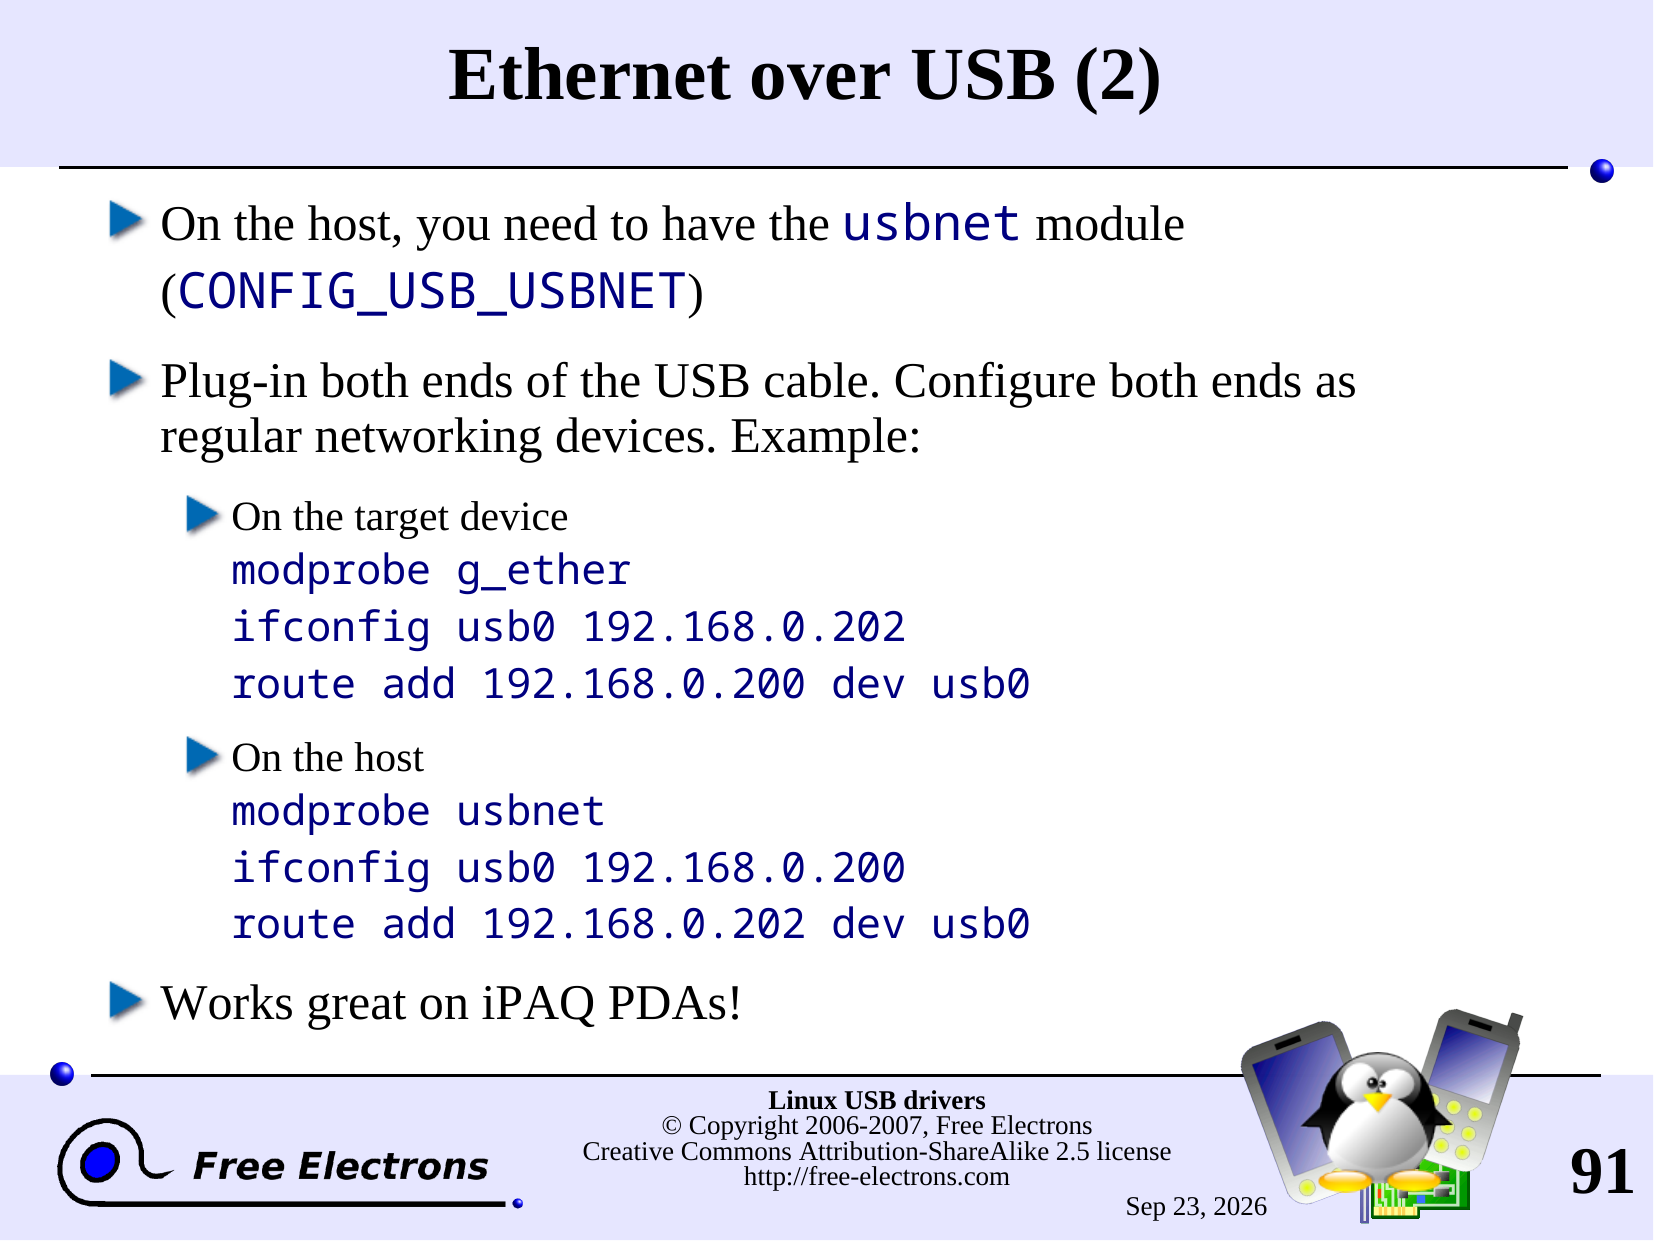

# Ethernet over USB (2)
On the host, you need to have the usbnet module (CONFIG_USB_USBNET)
Plug-in both ends of the USB cable. Configure both ends as regular networking devices. Example:
On the target device
modprobe g_ether
ifconfig usb0 192.168.0.202
route add 192.168.0.200 dev usb0
On the host
modprobe usbnet
ifconfig usb0 192.168.0.200
route add 192.168.0.202 dev usb0
Works great on iPAQ PDAs!